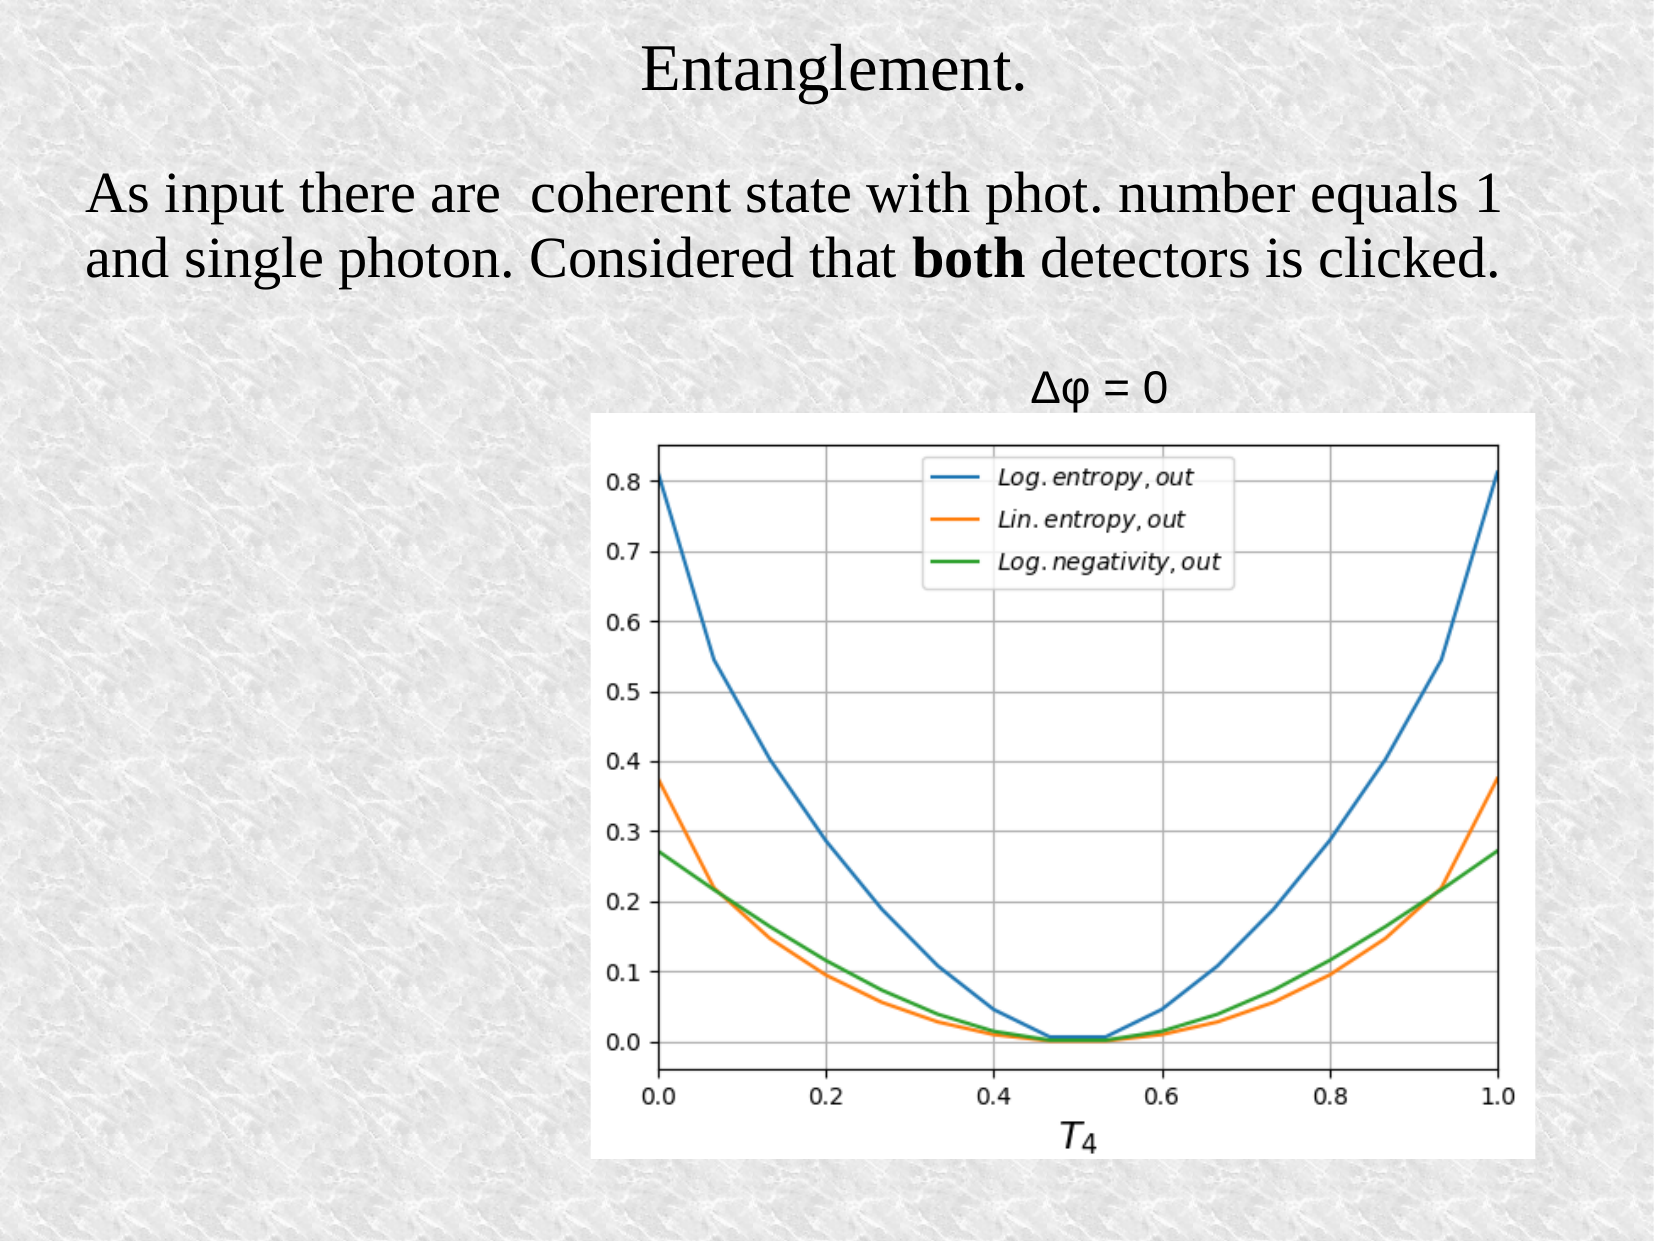

Entanglement.
As input there are coherent state with phot. number equals 1 and single photon. Considered that both detectors is clicked.
Δφ = 0